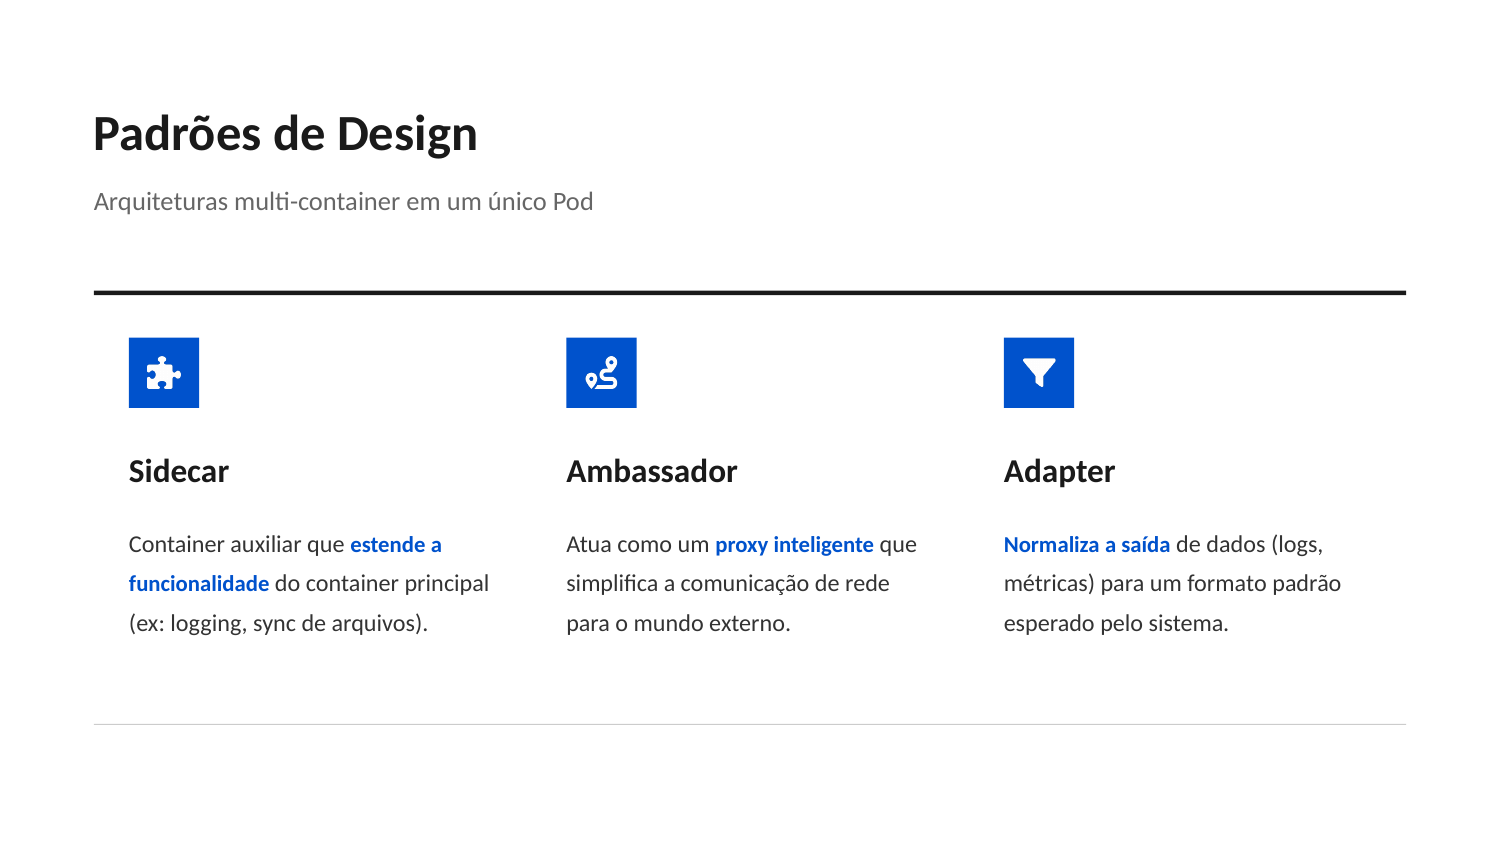

Padrões de Design
Arquiteturas multi-container em um único Pod
Sidecar
Ambassador
Adapter
Container auxiliar que estende a funcionalidade do container principal (ex: logging, sync de arquivos).
Atua como um proxy inteligente que simplifica a comunicação de rede para o mundo externo.
Normaliza a saída de dados (logs, métricas) para um formato padrão esperado pelo sistema.